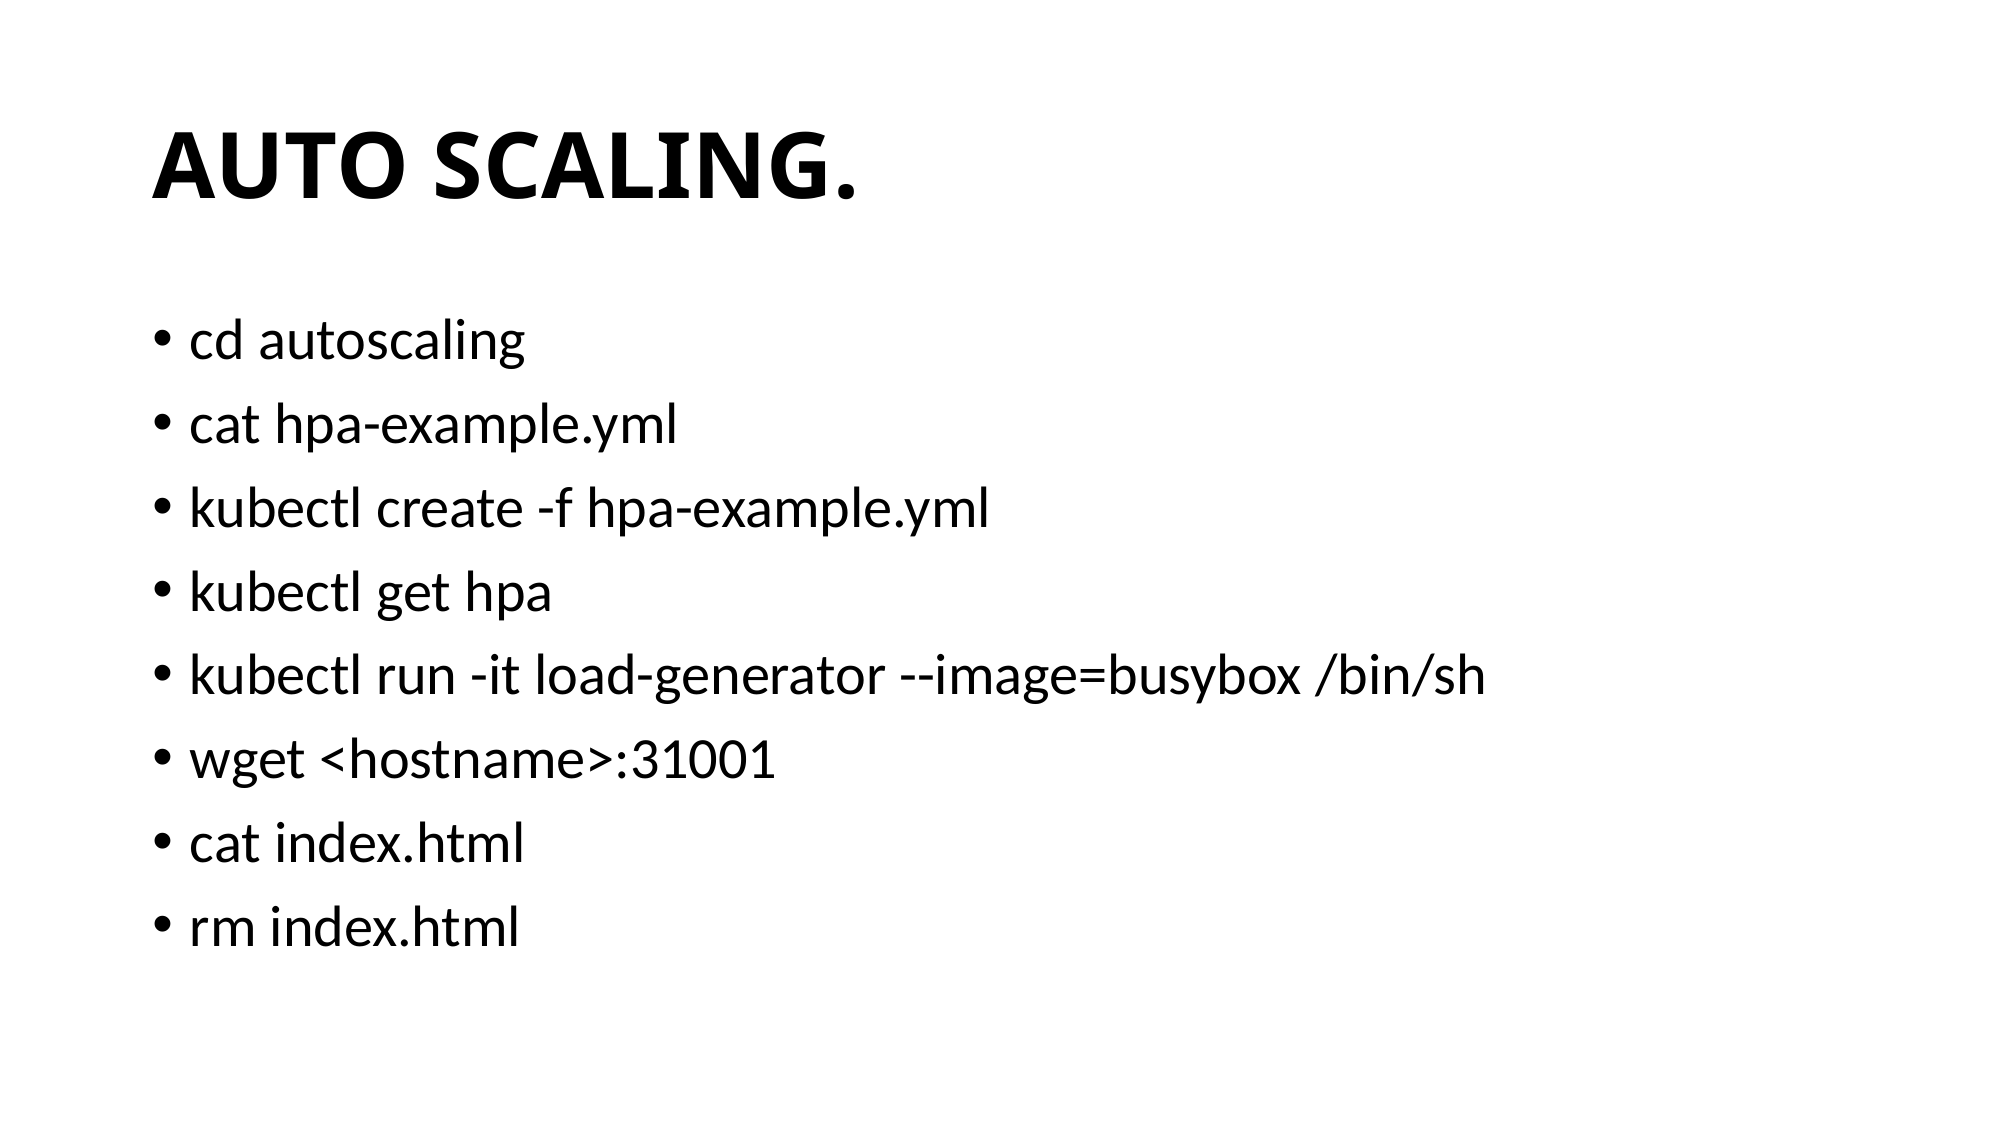

# AUTO SCALING.
cd autoscaling
cat hpa-example.yml
kubectl create -f hpa-example.yml
kubectl get hpa
kubectl run -it load-generator --image=busybox /bin/sh
wget <hostname>:31001
cat index.html
rm index.html